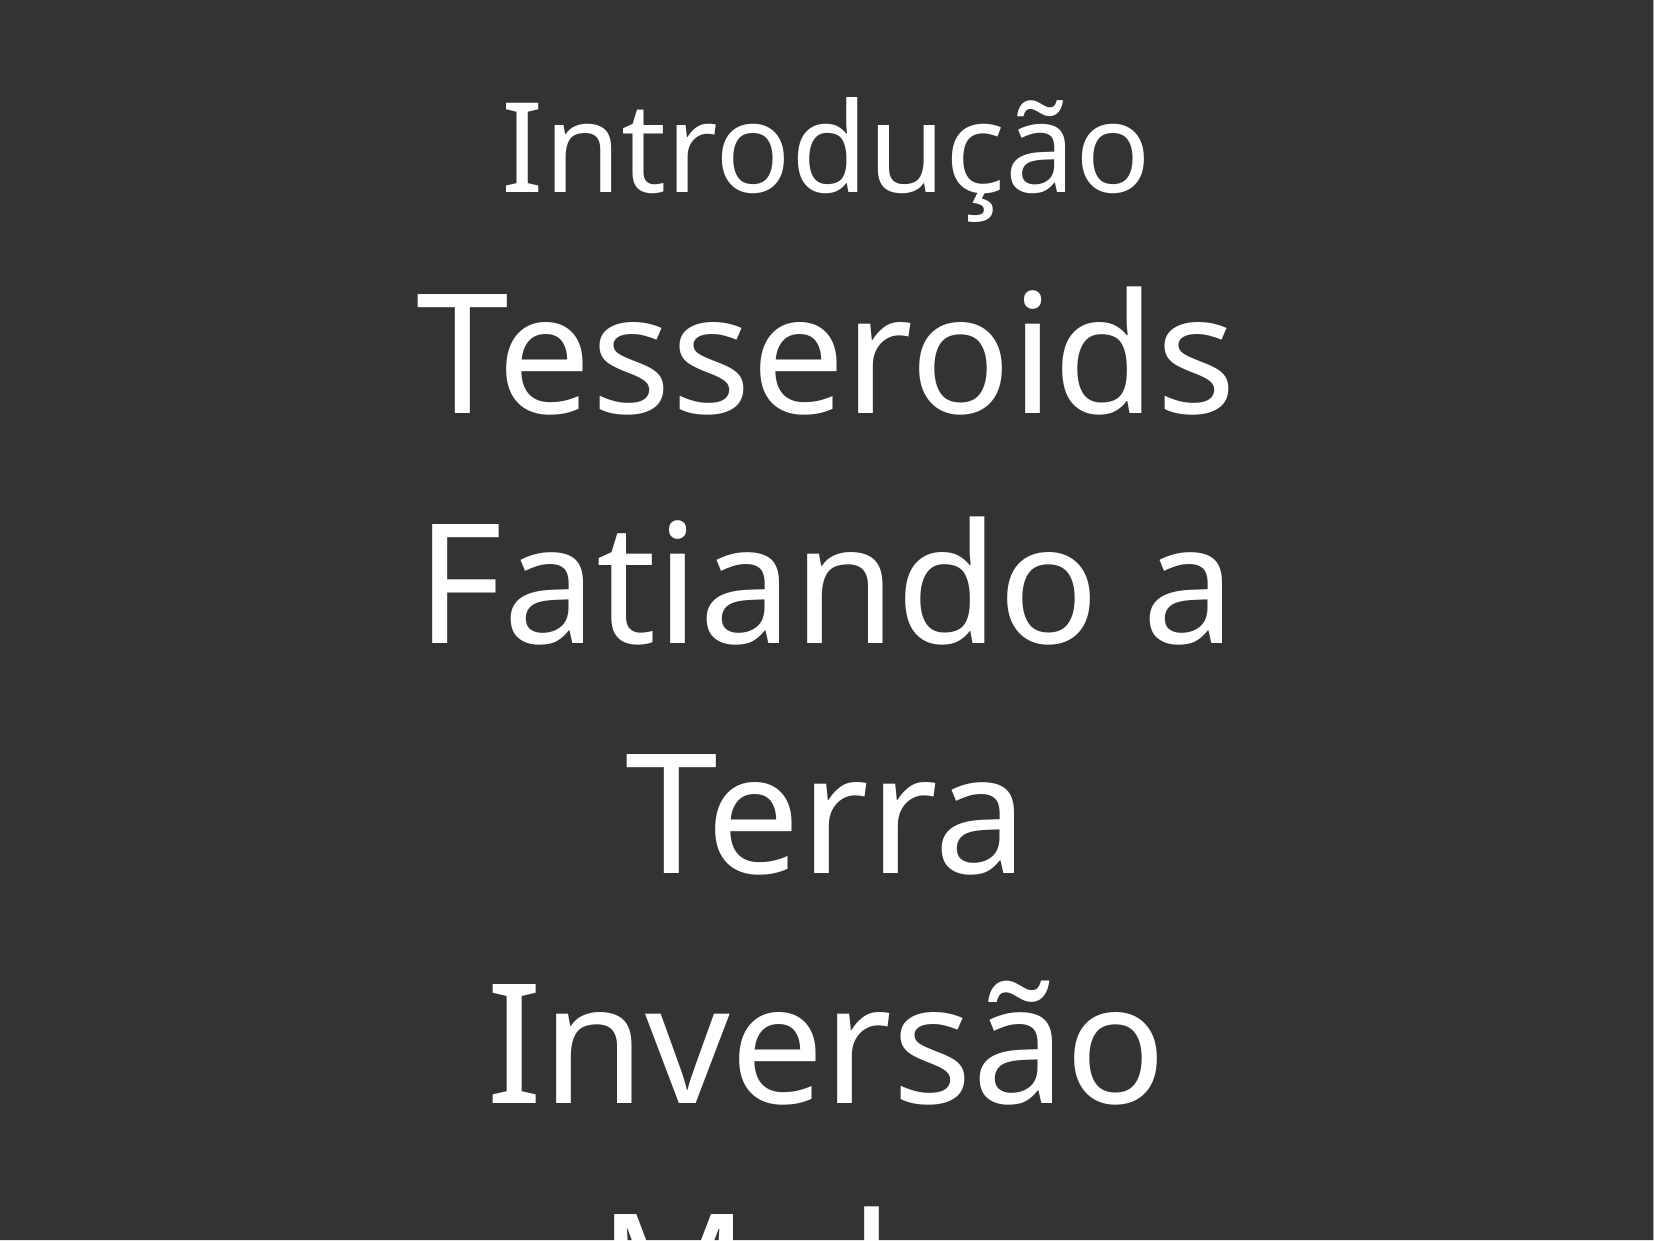

# Introdução Tesseroids Fatiando a Terra Inversão Moho Conclusão